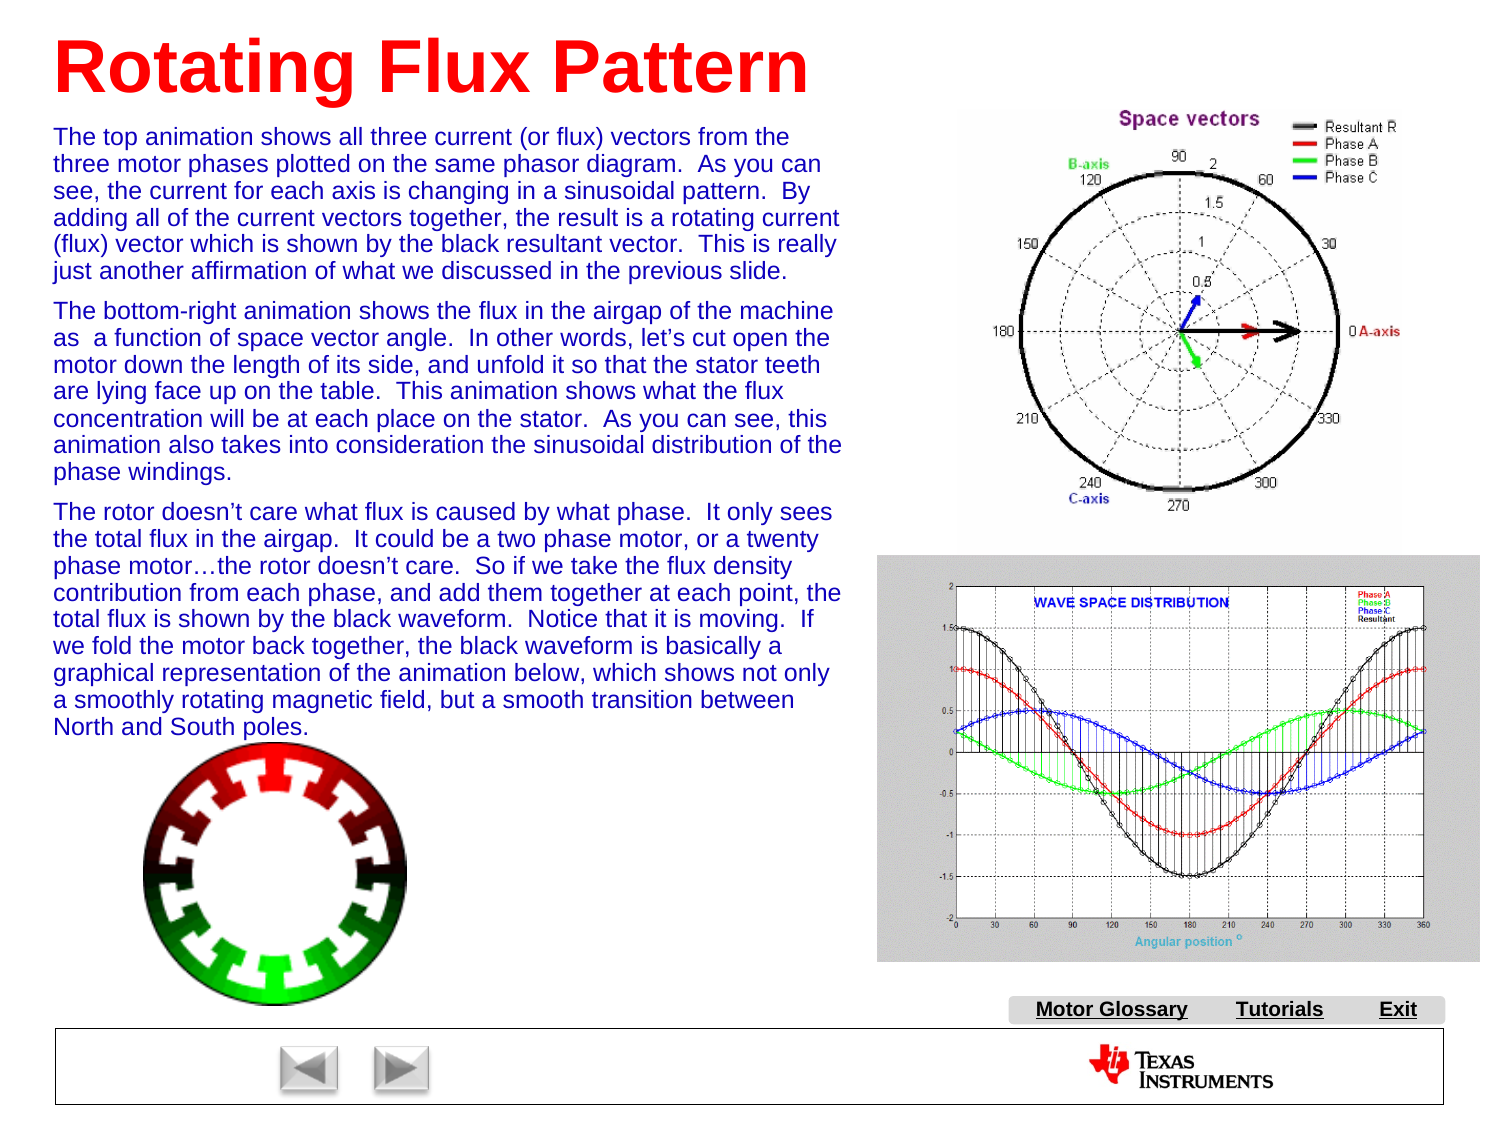

# Rotating Flux Pattern
The top animation shows all three current (or flux) vectors from the three motor phases plotted on the same phasor diagram. As you can see, the current for each axis is changing in a sinusoidal pattern. By adding all of the current vectors together, the result is a rotating current (flux) vector which is shown by the black resultant vector. This is really just another affirmation of what we discussed in the previous slide.
The bottom-right animation shows the flux in the airgap of the machine as a function of space vector angle. In other words, let’s cut open the motor down the length of its side, and unfold it so that the stator teeth are lying face up on the table. This animation shows what the flux concentration will be at each place on the stator. As you can see, this animation also takes into consideration the sinusoidal distribution of the phase windings.
The rotor doesn’t care what flux is caused by what phase. It only sees the total flux in the airgap. It could be a two phase motor, or a twenty phase motor…the rotor doesn’t care. So if we take the flux density contribution from each phase, and add them together at each point, the total flux is shown by the black waveform. Notice that it is moving. If we fold the motor back together, the black waveform is basically a graphical representation of the animation below, which shows not only a smoothly rotating magnetic field, but a smooth transition between North and South poles.